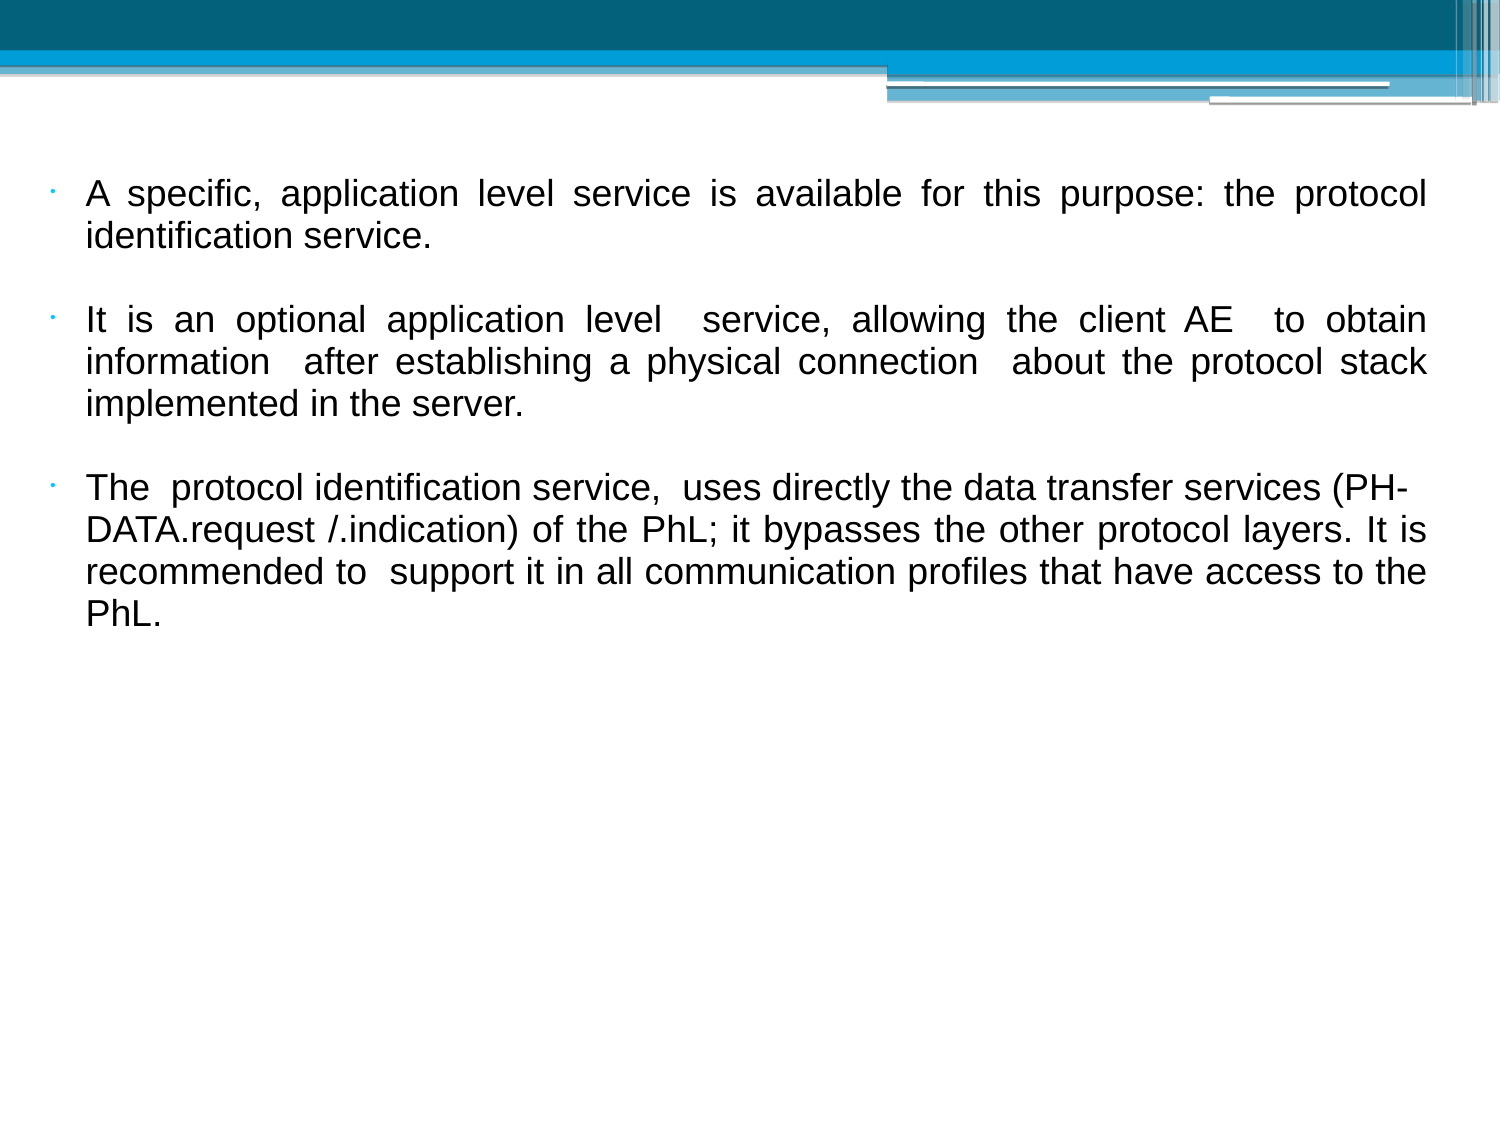

A specific, application level service is available for this purpose: the protocol identification service.
It is an optional application level service, allowing the client AE to obtain information after establishing a physical connection about the protocol stack implemented in the server.
The protocol identification service, uses directly the data transfer services (PH-
DATA.request /.indication) of the PhL; it bypasses the other protocol layers. It is recommended to support it in all communication profiles that have access to the PhL.